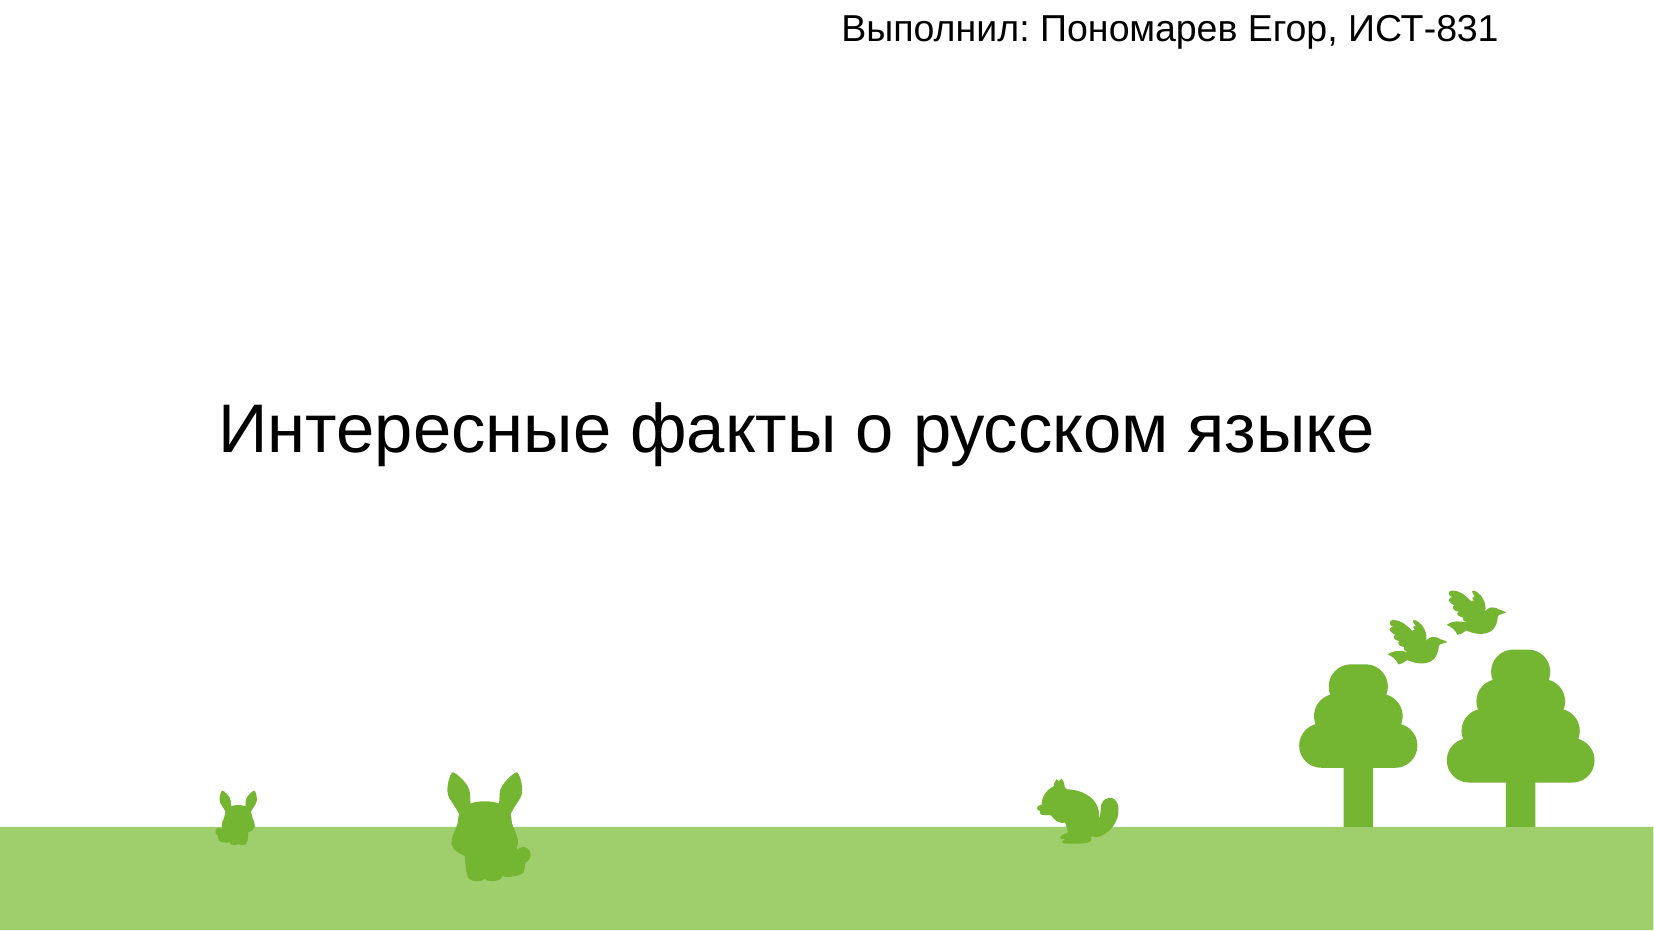

Выполнил: Пономарев Егор, ИСТ-831
# Интересные факты о русском языке